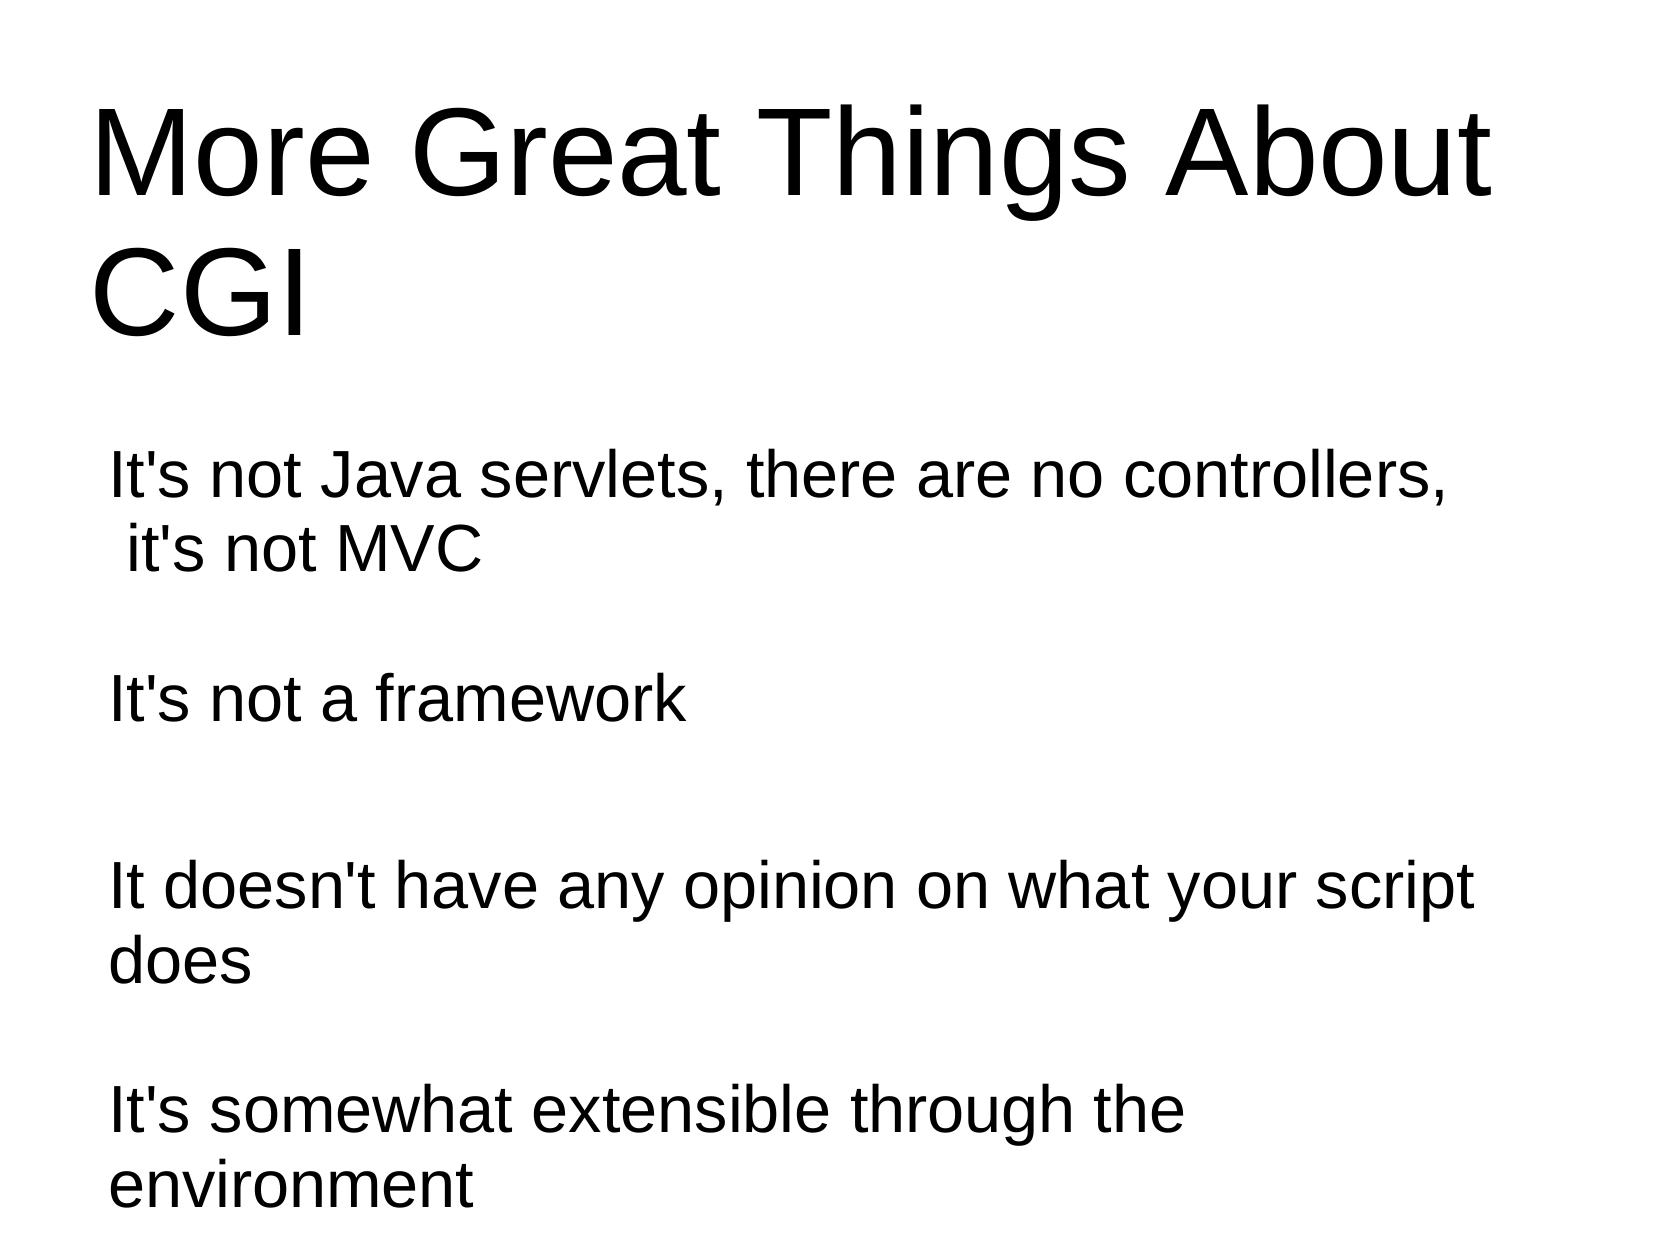

More Great Things About CGI
 It's not Java servlets, there are no controllers, it's not MVC
 It's not a framework
 It doesn't have any opinion on what your script does
 It's somewhat extensible through the environment